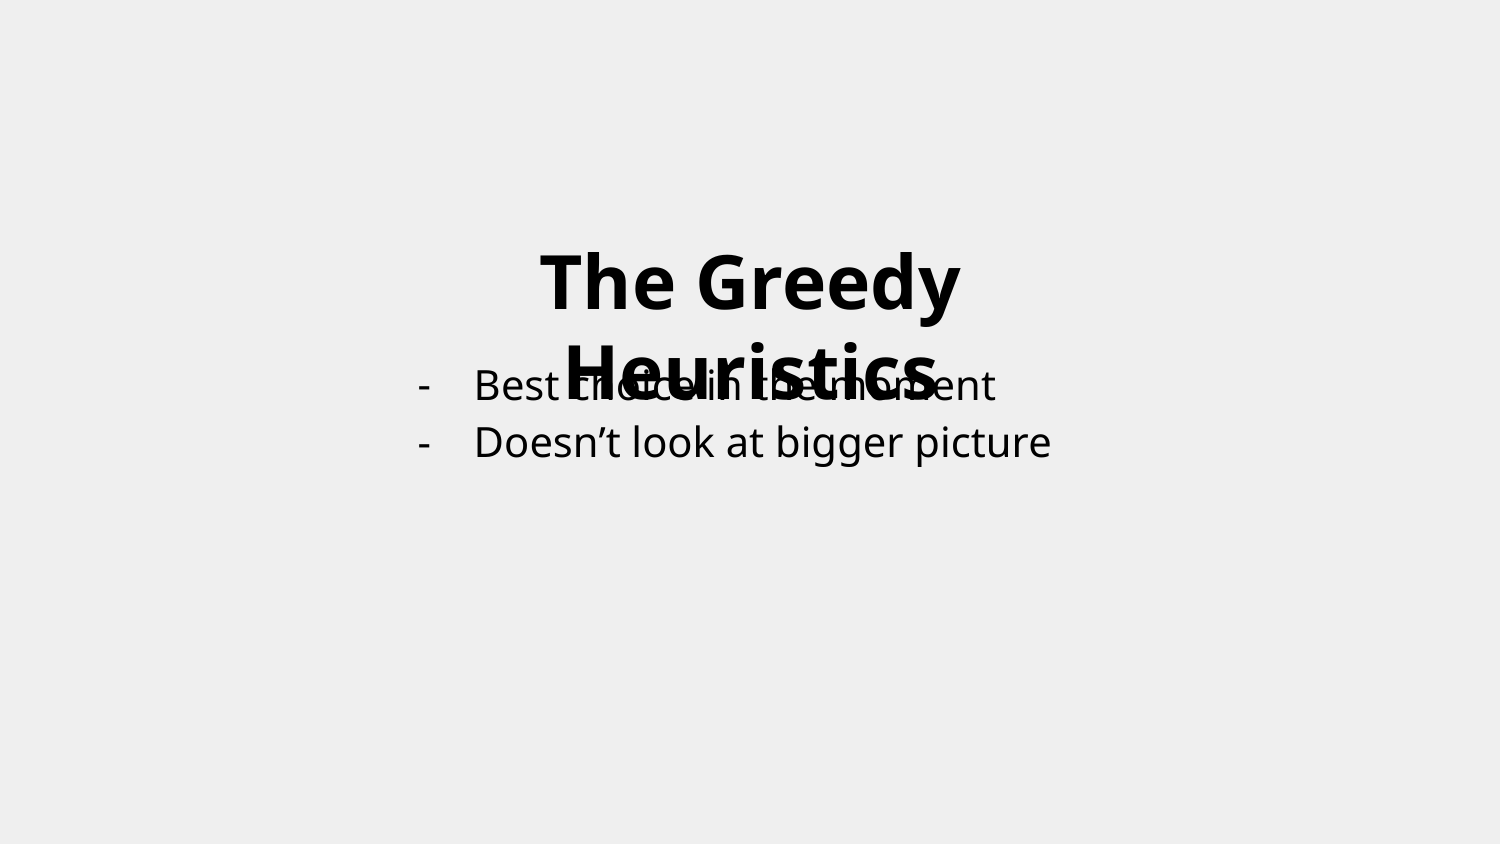

# The Greedy Heuristics
Best choice in the moment
Doesn’t look at bigger picture